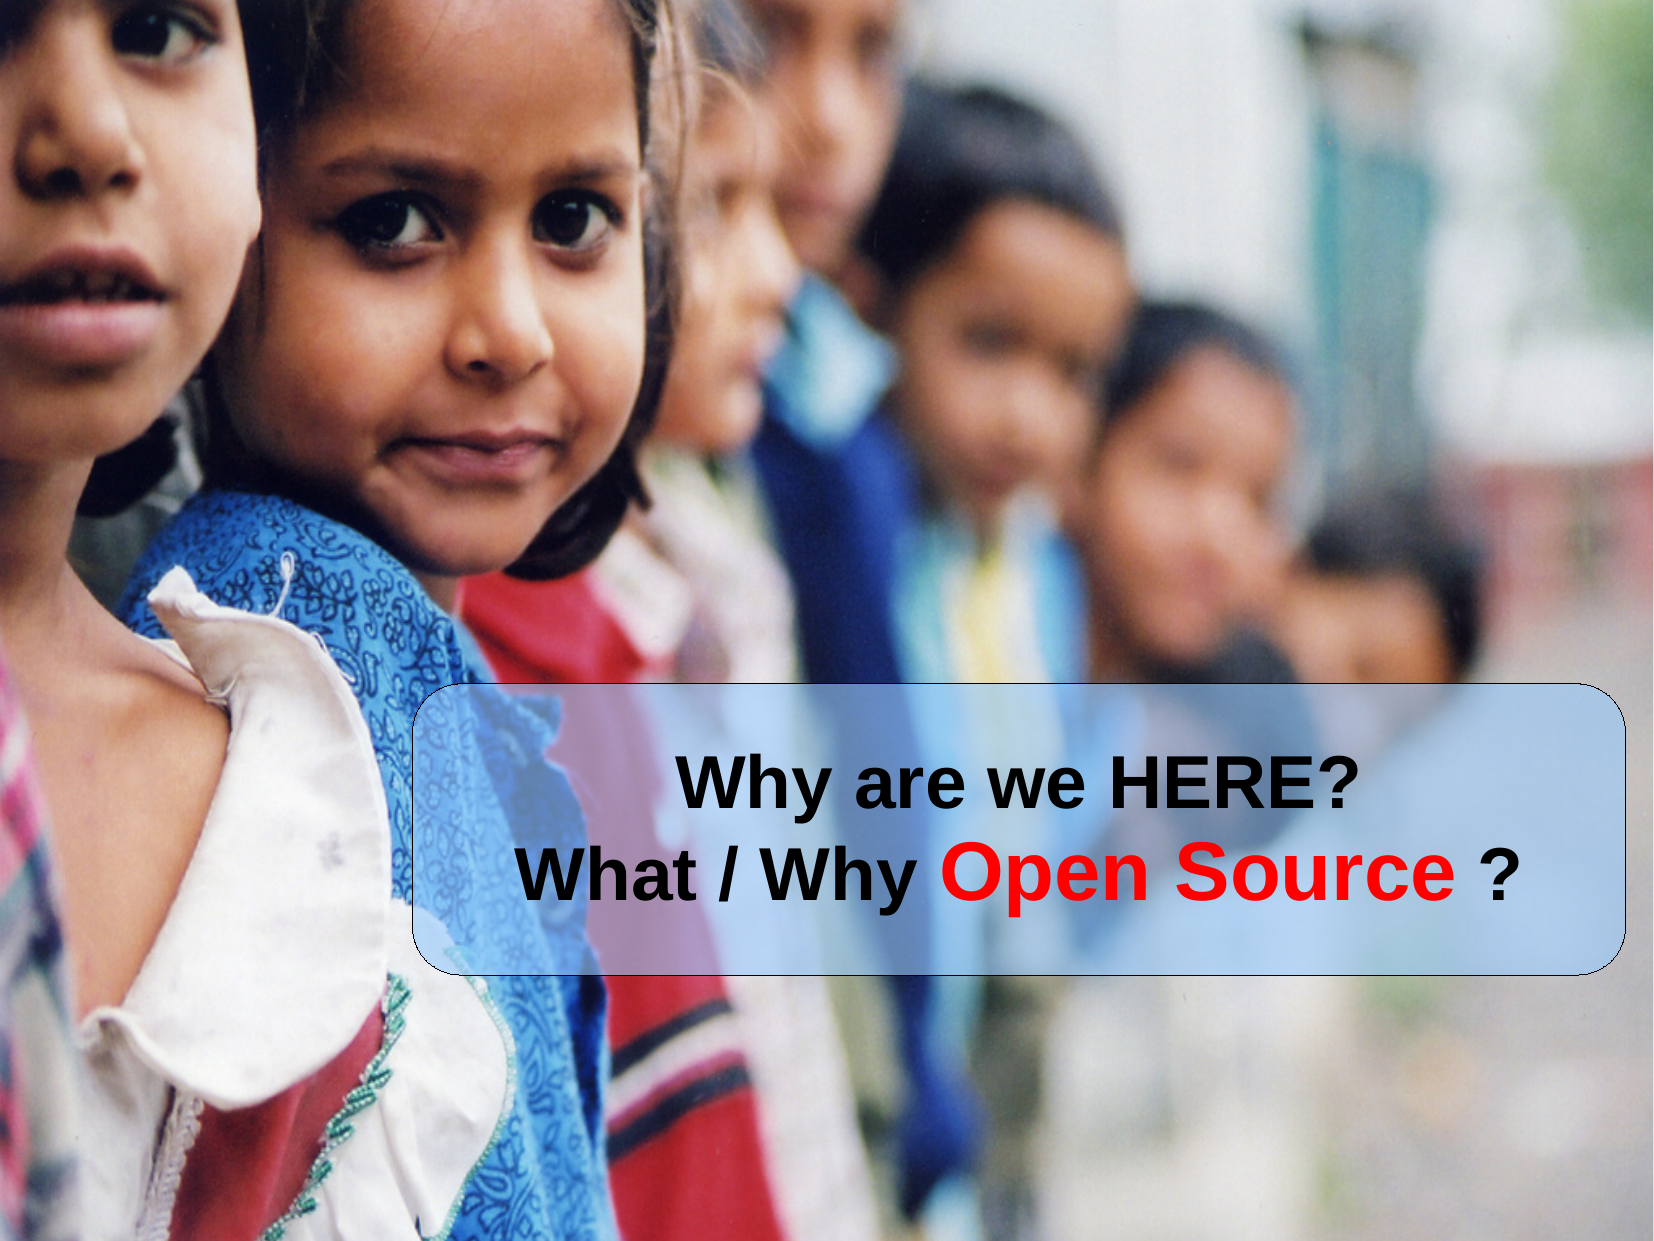

Why are we HERE?
What / Why Open Source ?